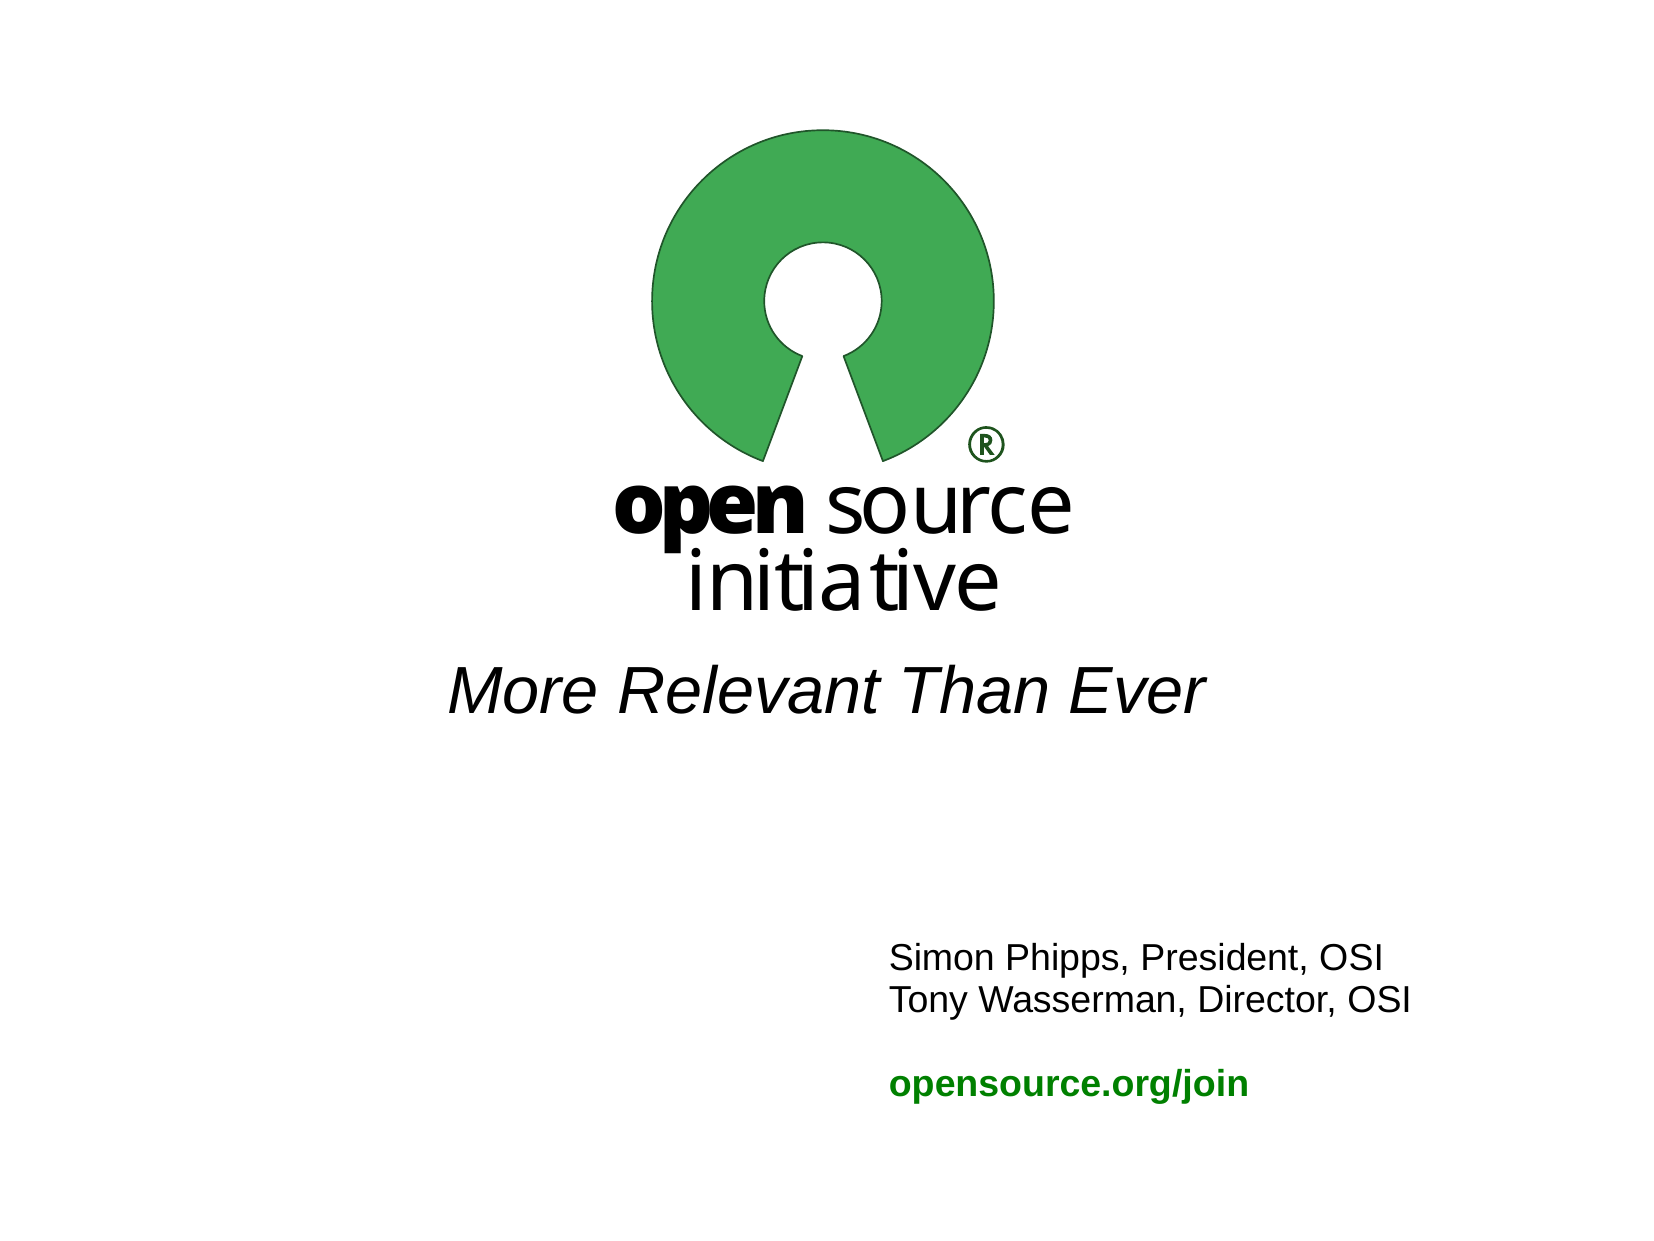

# More Relevant Than Ever
Simon Phipps, President, OSI
Tony Wasserman, Director, OSI
opensource.org/join